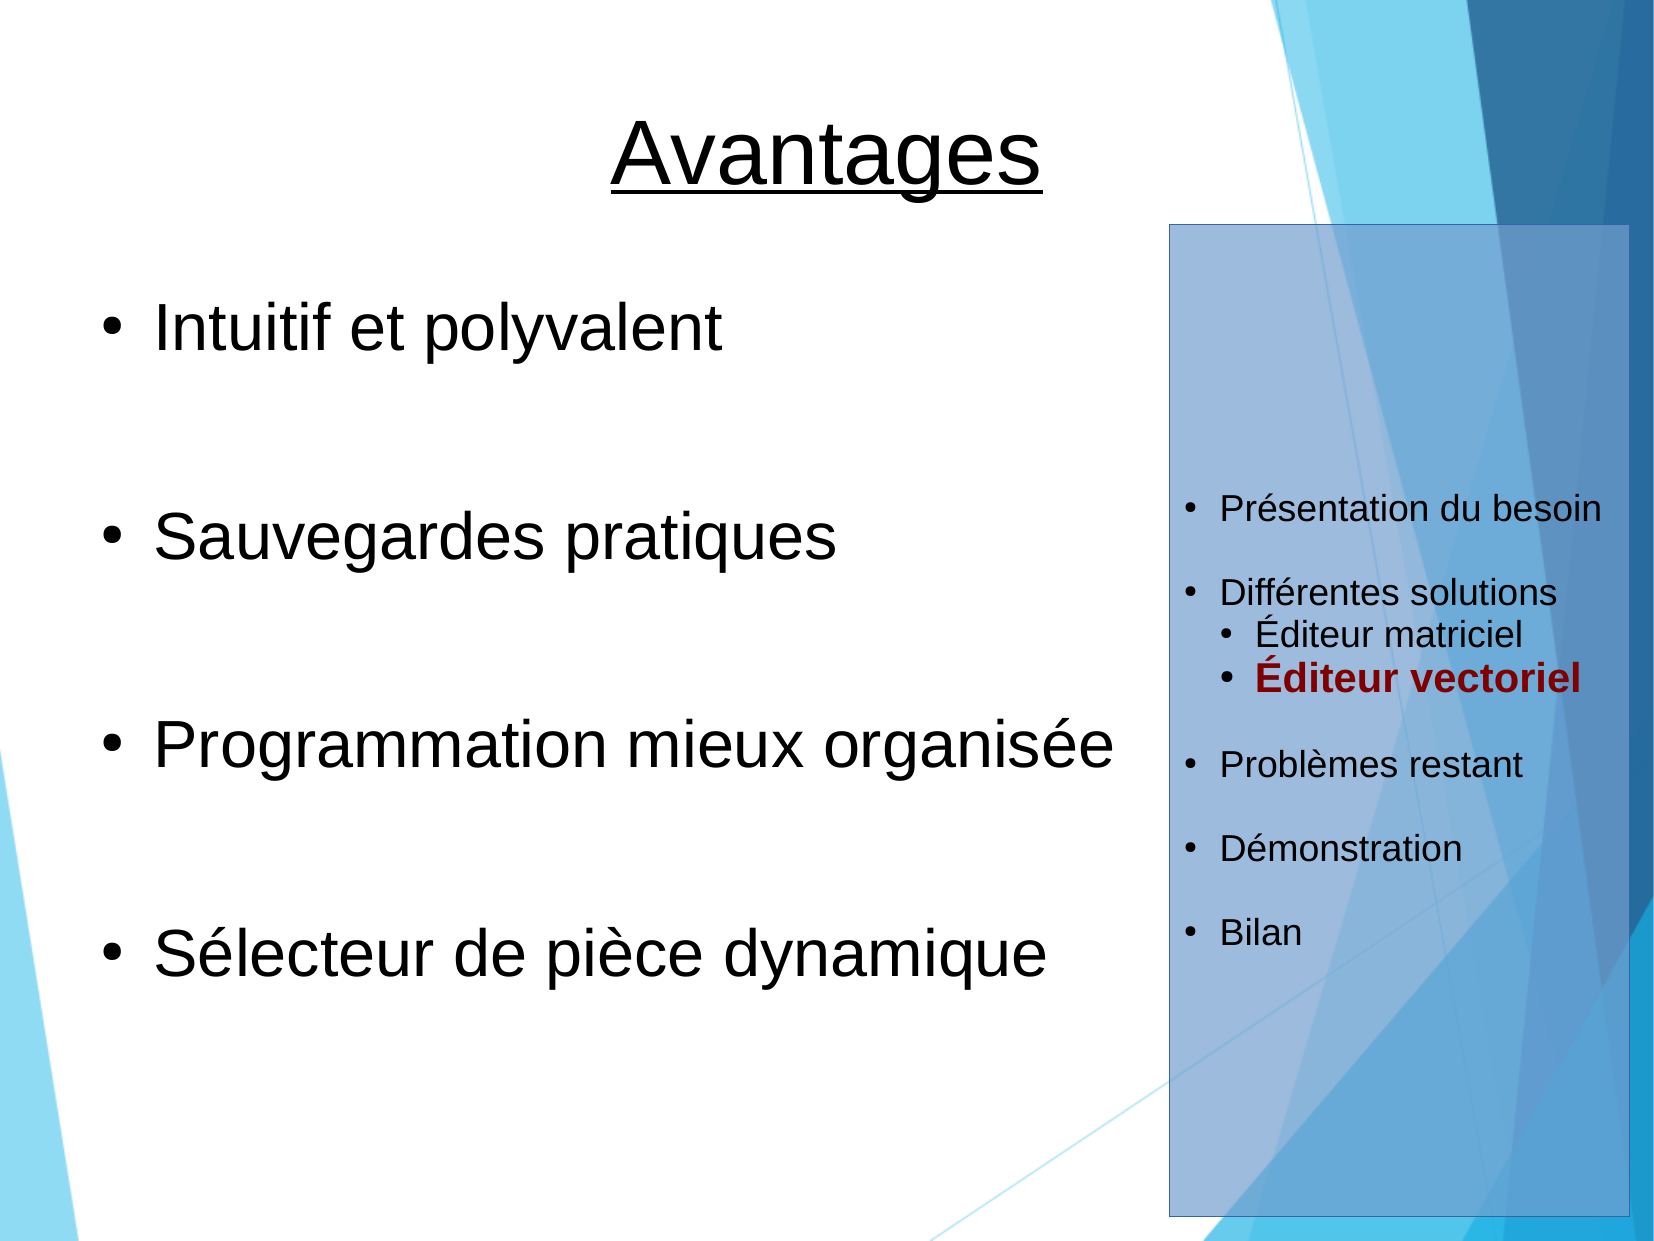

# Avantages
Présentation du besoin
Différentes solutions
Éditeur matriciel
Éditeur vectoriel
Problèmes restant
Démonstration
Bilan
Intuitif et polyvalent
Sauvegardes pratiques
Programmation mieux organisée
Sélecteur de pièce dynamique